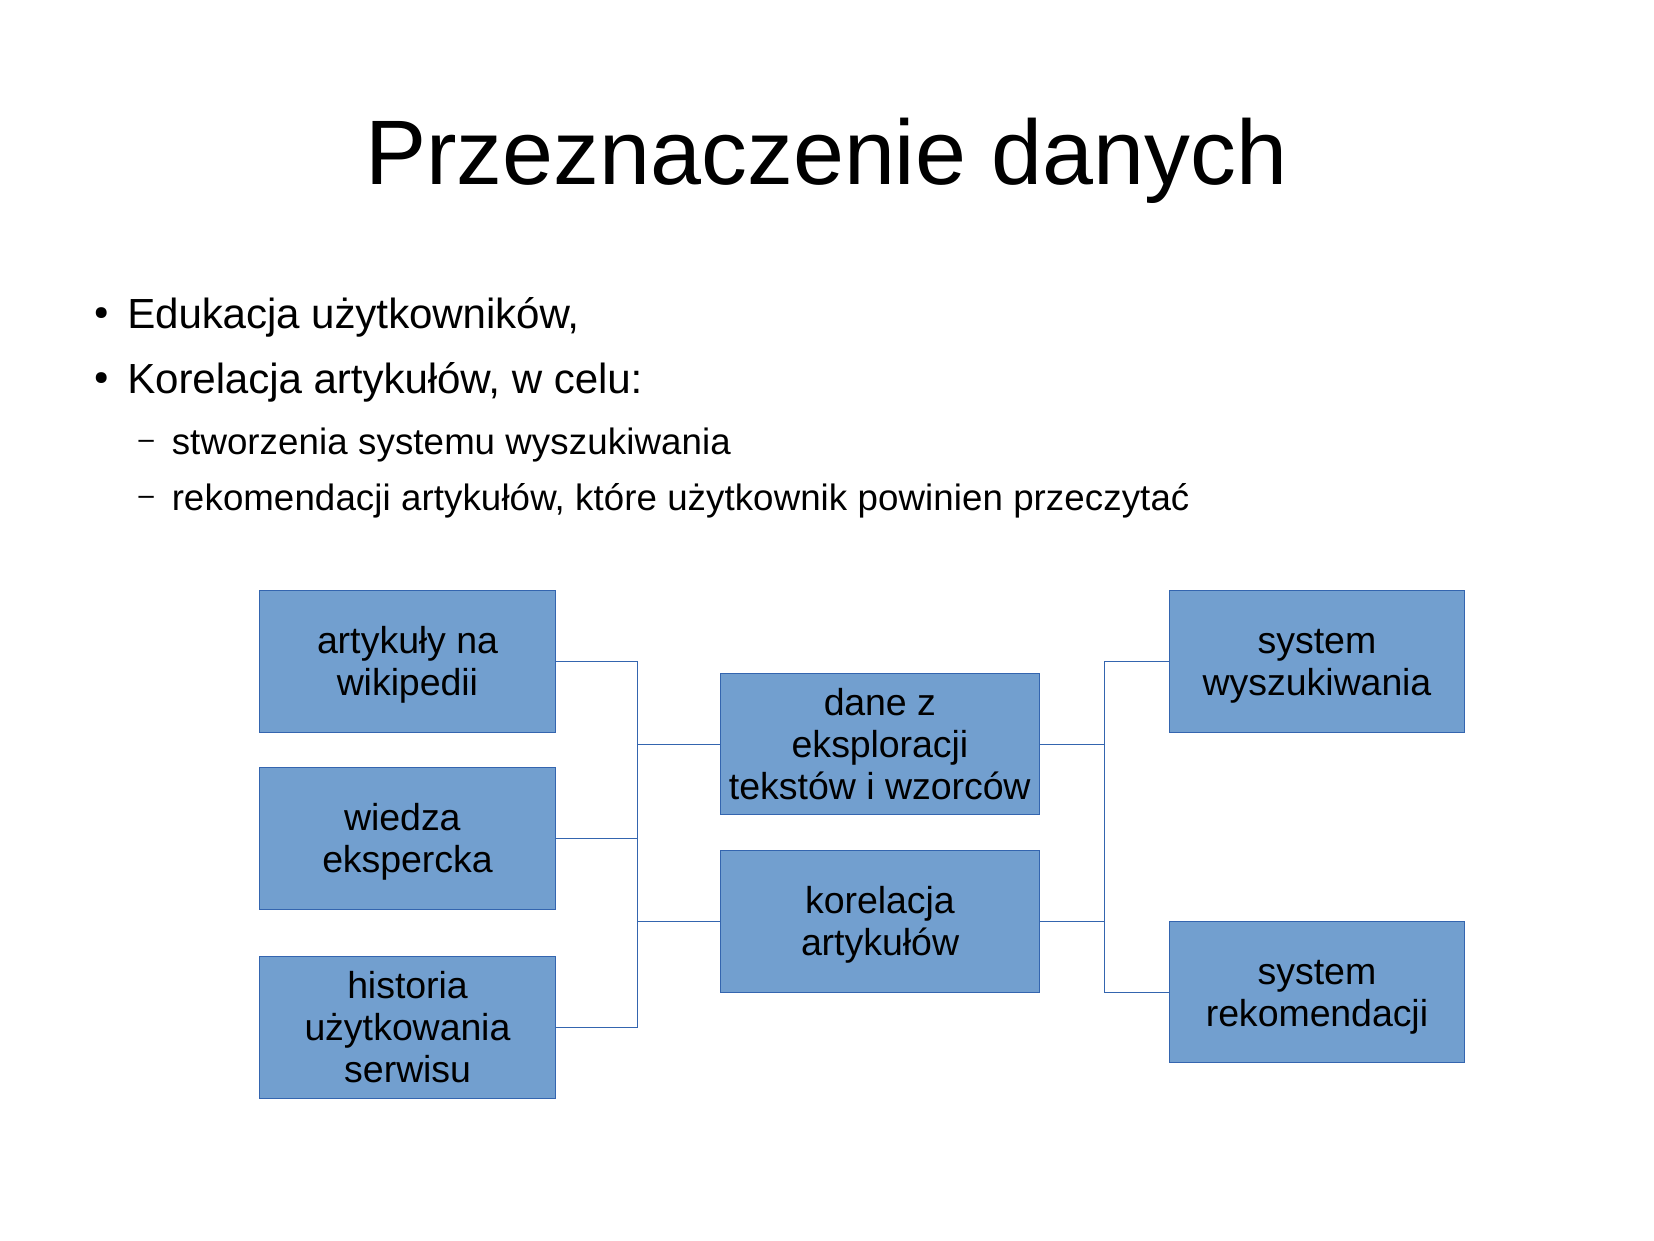

# Przeznaczenie danych
Edukacja użytkowników,
Korelacja artykułów, w celu:
stworzenia systemu wyszukiwania
rekomendacji artykułów, które użytkownik powinien przeczytać
artykuły na
wikipedii
system
wyszukiwania
dane z
eksploracji
tekstów i wzorców
wiedza
ekspercka
korelacja
artykułów
system
rekomendacji
historia
użytkowania
serwisu